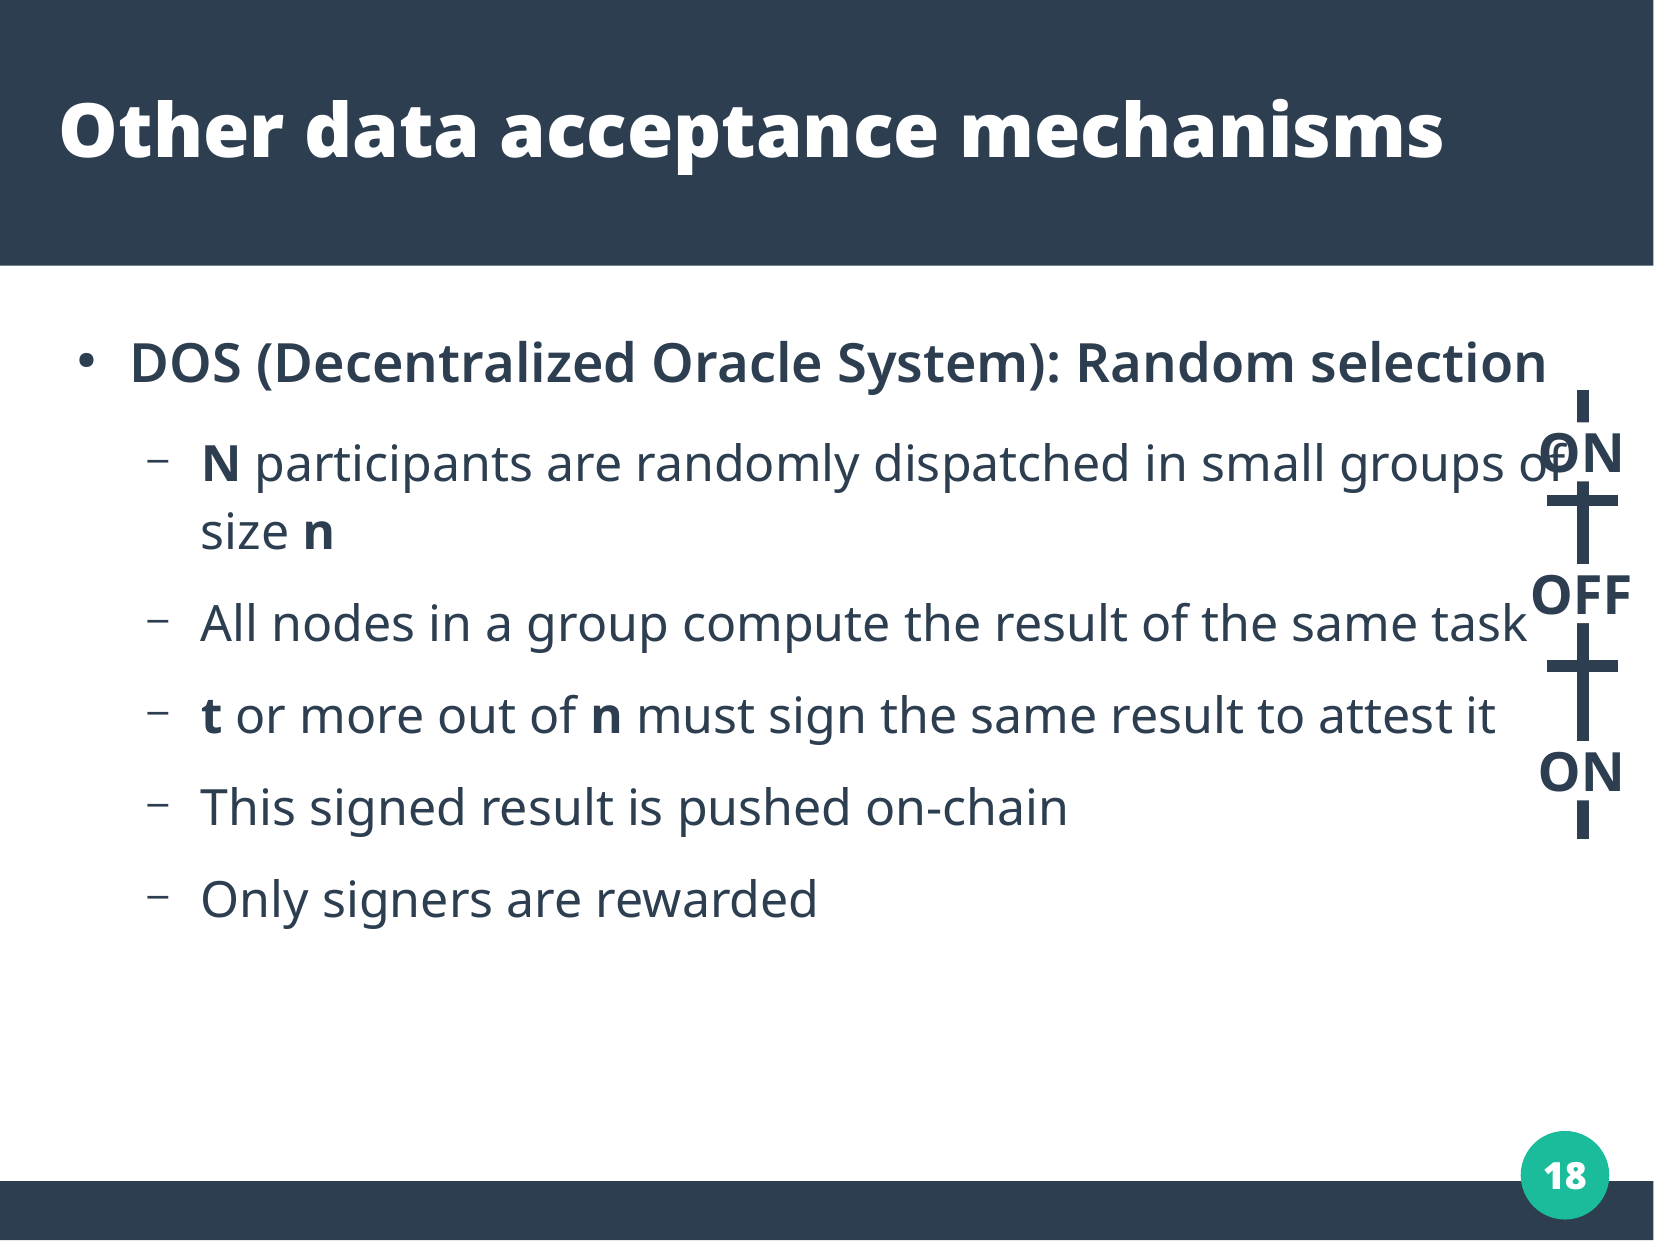

# Other data acceptance mechanisms
DOS (Decentralized Oracle System): Random selection
N participants are randomly dispatched in small groups of size n
All nodes in a group compute the result of the same task
t or more out of n must sign the same result to attest it
This signed result is pushed on-chain
Only signers are rewarded
ON
OFF
ON
18